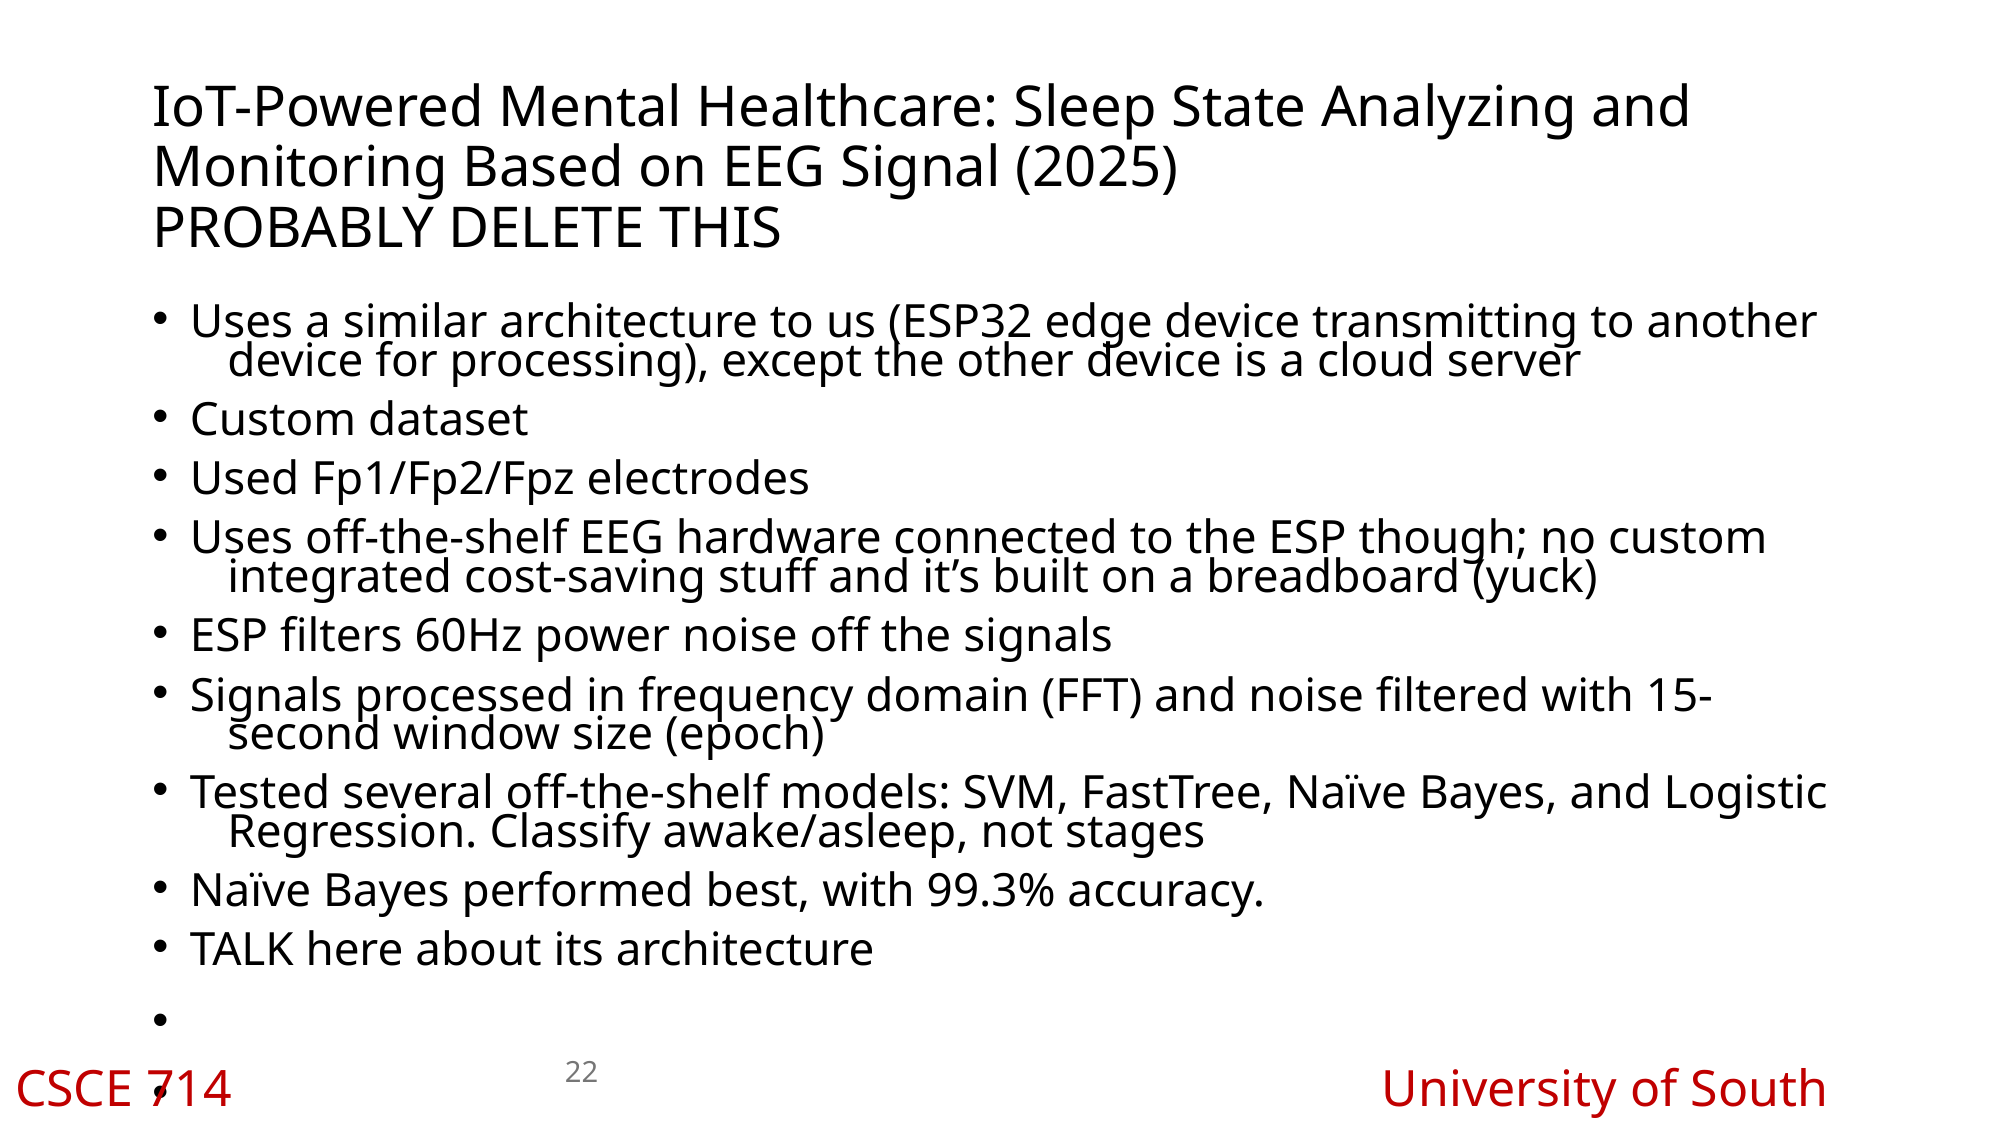

# IoT-Powered Mental Healthcare: Sleep State Analyzing and Monitoring Based on EEG Signal (2025) PROBABLY DELETE THIS
Uses a similar architecture to us (ESP32 edge device transmitting to another device for processing), except the other device is a cloud server
Custom dataset
Used Fp1/Fp2/Fpz electrodes
Uses off-the-shelf EEG hardware connected to the ESP though; no custom integrated cost-saving stuff and it’s built on a breadboard (yuck)
ESP filters 60Hz power noise off the signals
Signals processed in frequency domain (FFT) and noise filtered with 15-second window size (epoch)
Tested several off-the-shelf models: SVM, FastTree, Naïve Bayes, and Logistic Regression. Classify awake/asleep, not stages
Naïve Bayes performed best, with 99.3% accuracy.
TALK here about its architecture
CSCE 714
University of South Carolina